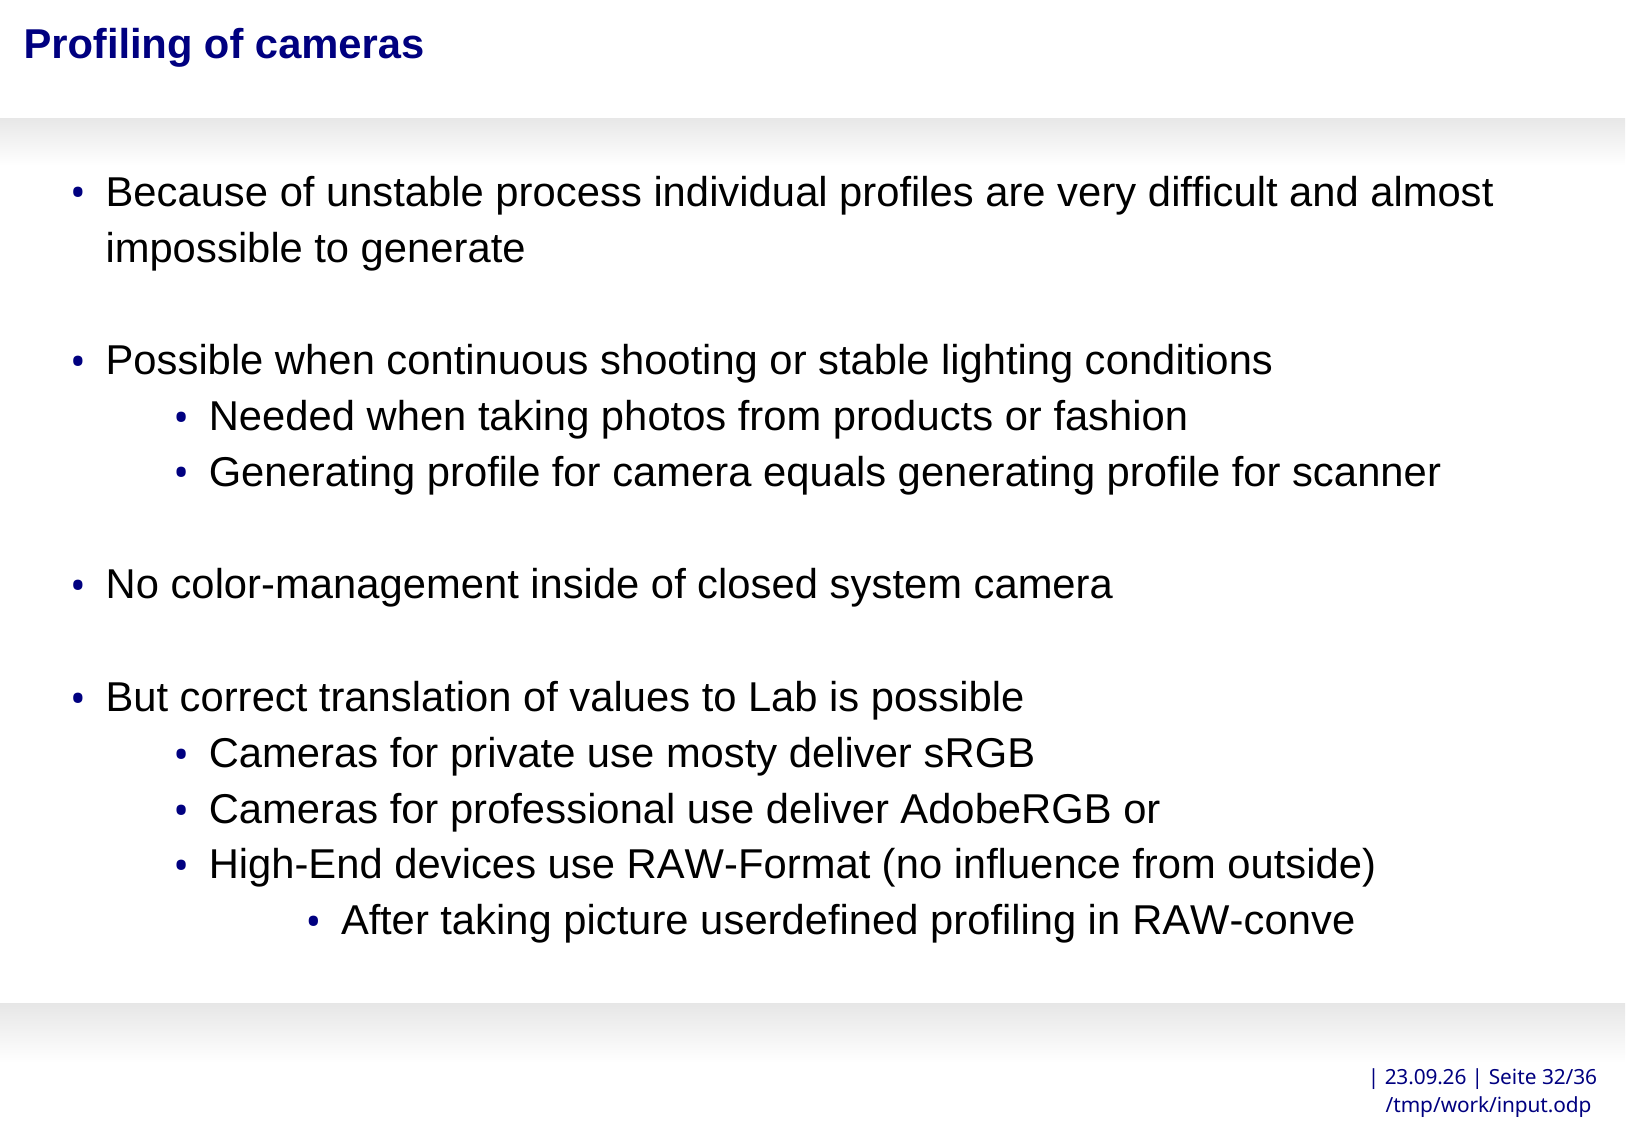

# Profiling of cameras
Because of unstable process individual profiles are very difficult and almost impossible to generate
Possible when continuous shooting or stable lighting conditions
Needed when taking photos from products or fashion
Generating profile for camera equals generating profile for scanner
No color-management inside of closed system camera
But correct translation of values to Lab is possible
Cameras for private use mosty deliver sRGB
Cameras for professional use deliver AdobeRGB or
High-End devices use RAW-Format (no influence from outside)
After taking picture userdefined profiling in RAW-conve